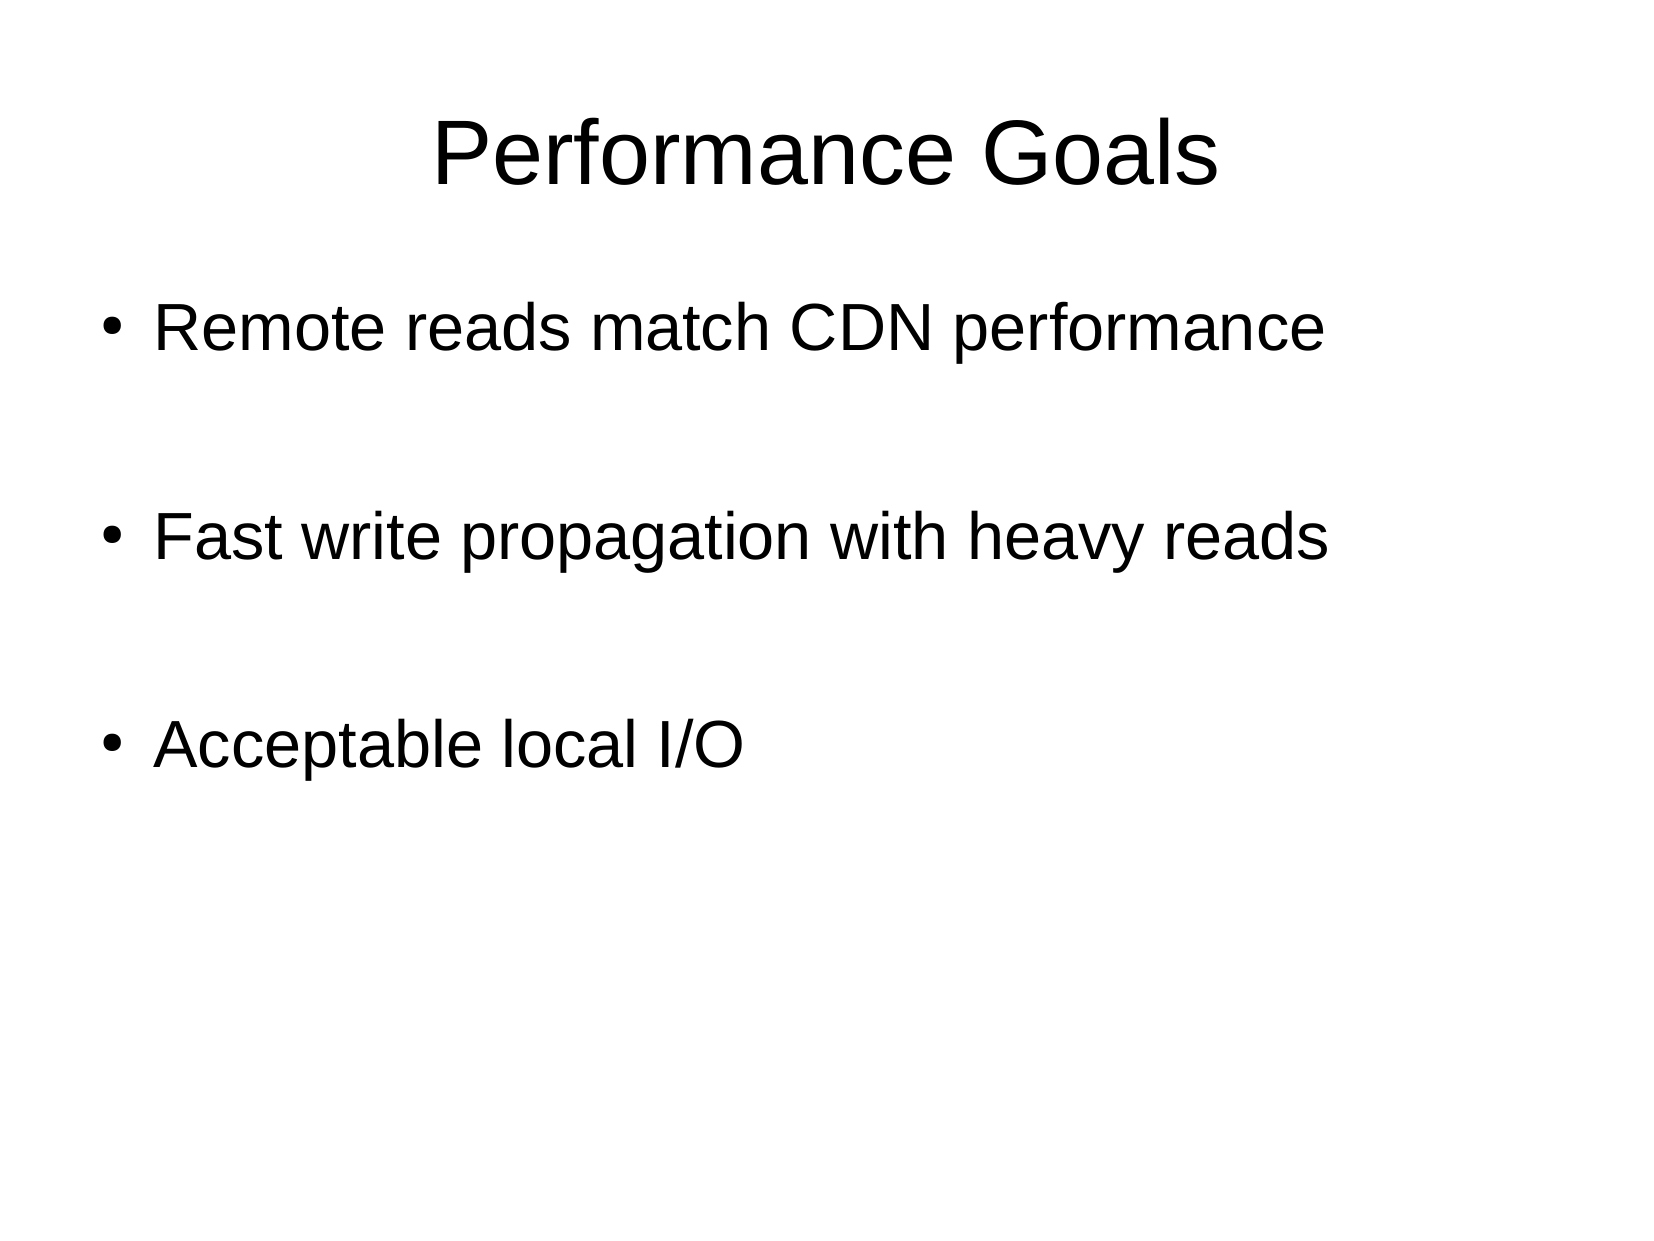

# Performance Goals
Remote reads match CDN performance
Fast write propagation with heavy reads
Acceptable local I/O